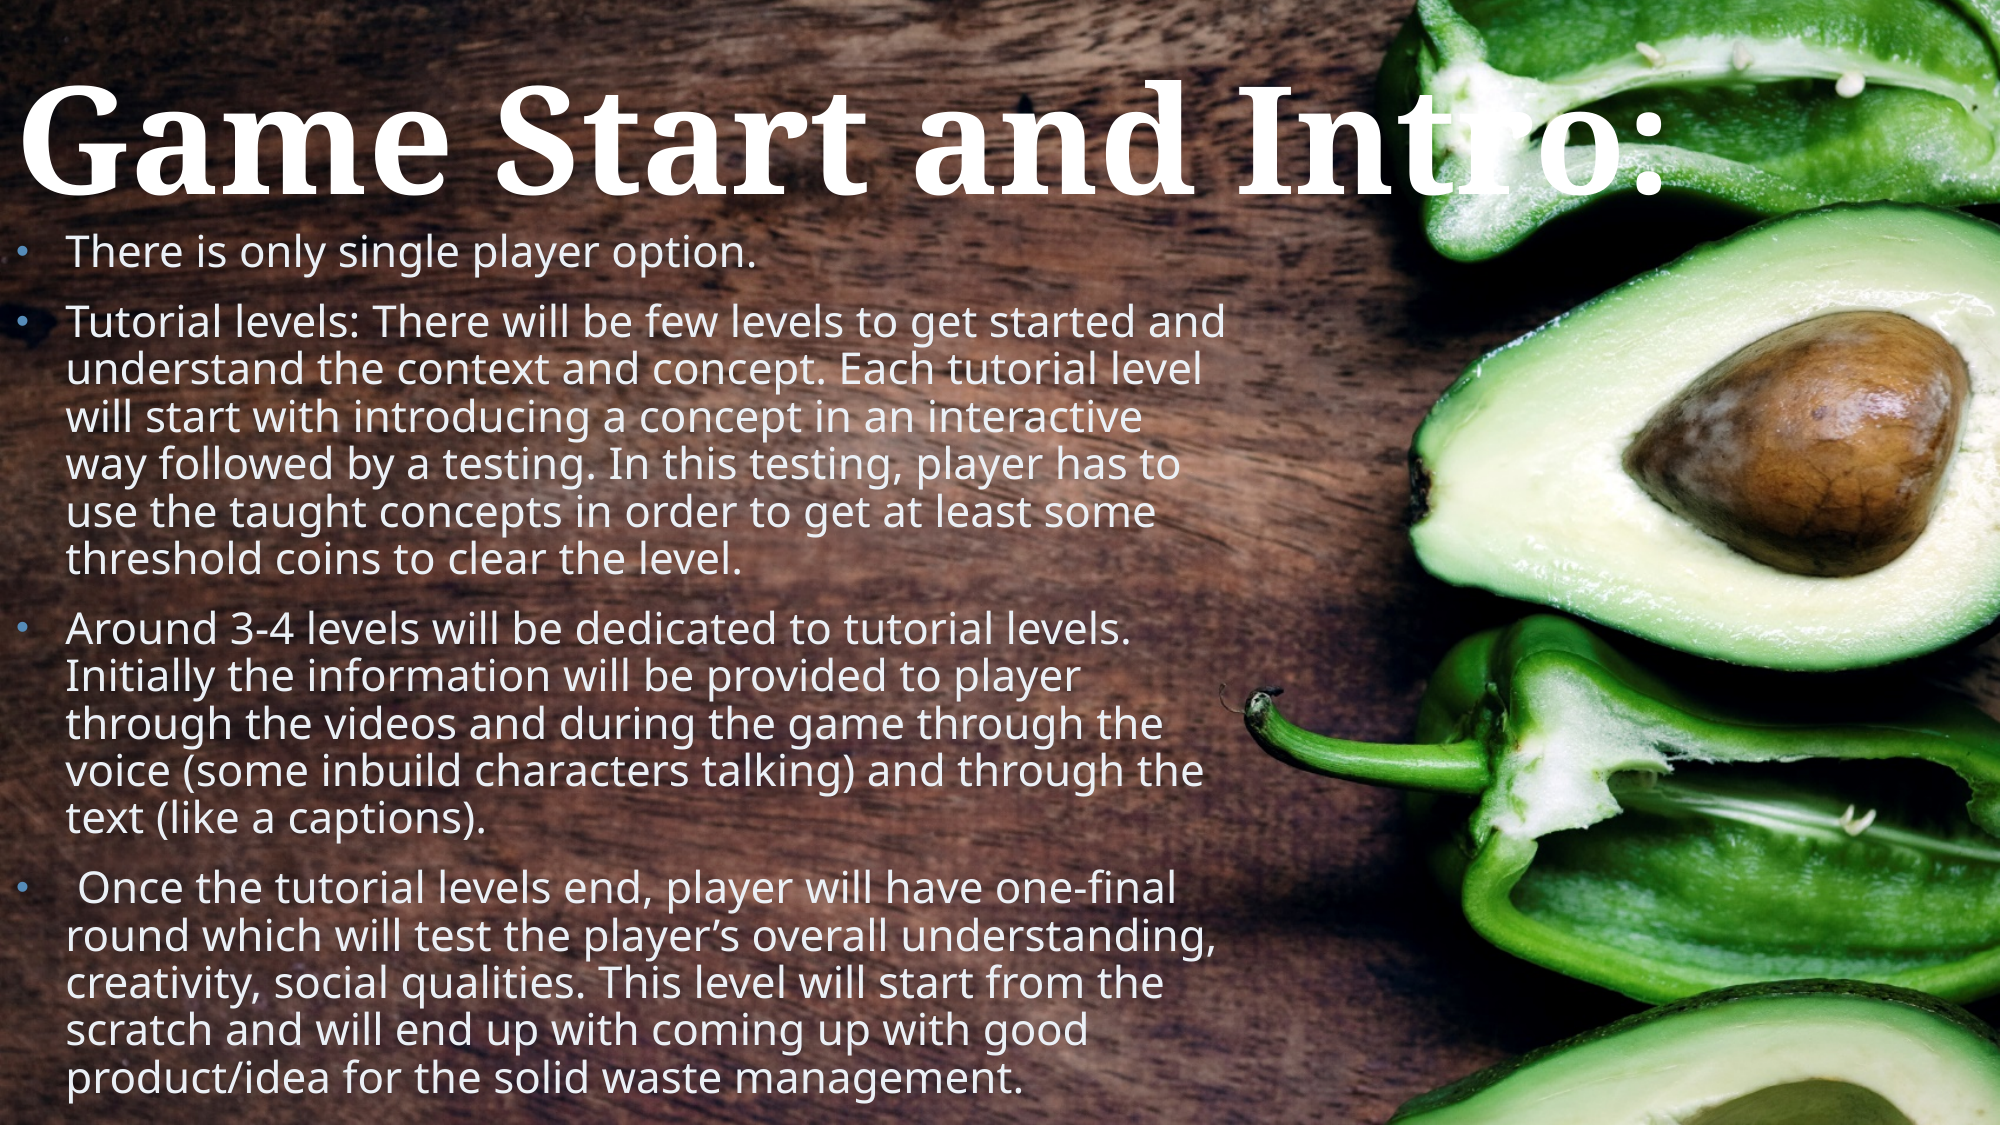

# Game Start and Intro:
There is only single player option.
Tutorial levels: There will be few levels to get started and understand the context and concept. Each tutorial level will start with introducing a concept in an interactive way followed by a testing. In this testing, player has to use the taught concepts in order to get at least some threshold coins to clear the level.
Around 3-4 levels will be dedicated to tutorial levels. Initially the information will be provided to player through the videos and during the game through the voice (some inbuild characters talking) and through the text (like a captions).
 Once the tutorial levels end, player will have one-final round which will test the player’s overall understanding, creativity, social qualities. This level will start from the scratch and will end up with coming up with good product/idea for the solid waste management.